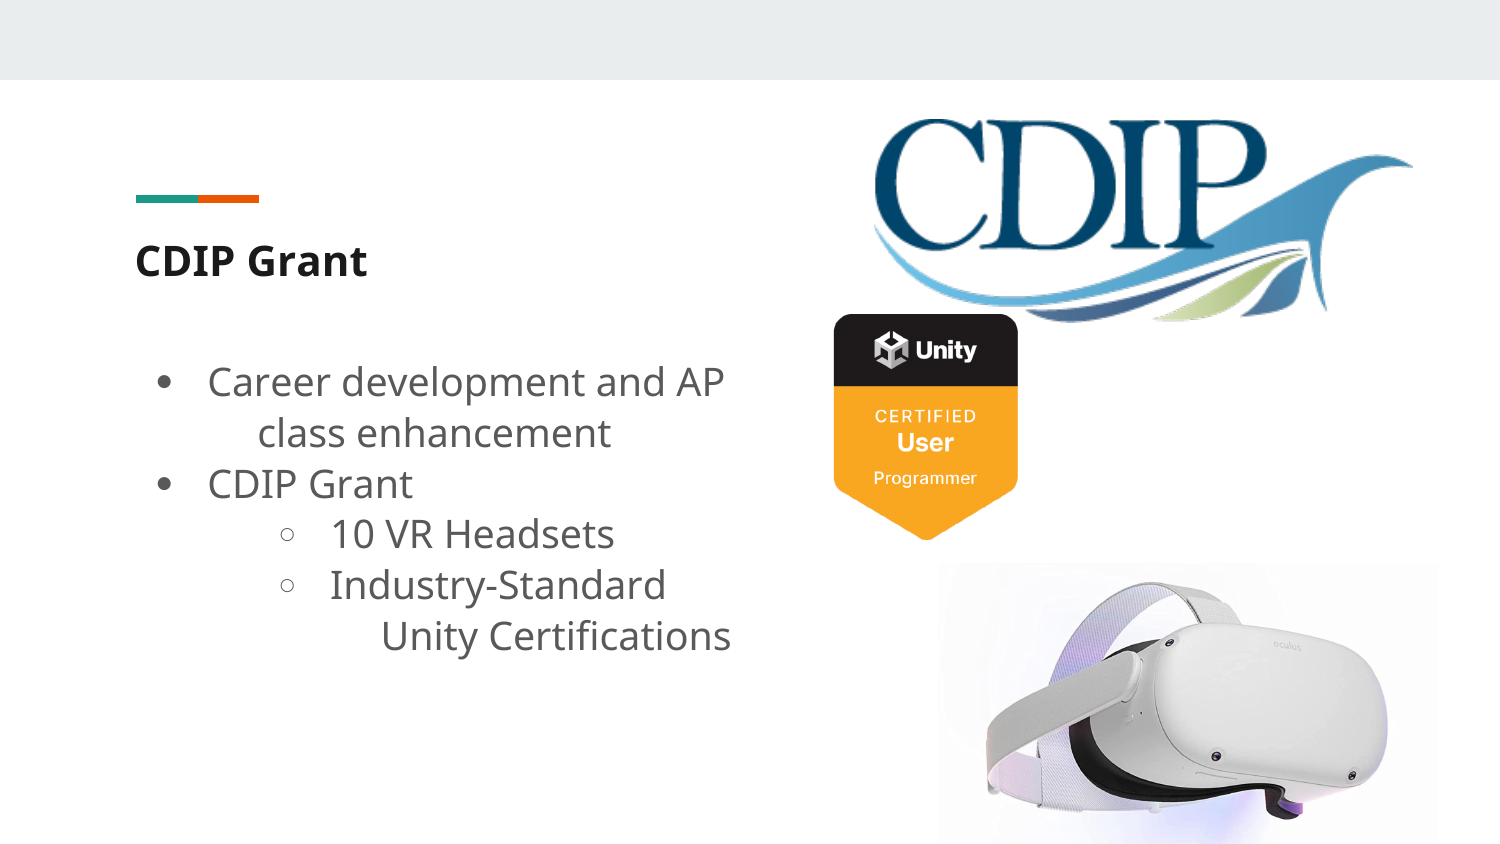

# CDIP Grant
Career development and AP class enhancement
CDIP Grant
10 VR Headsets
Industry-Standard Unity Certifications